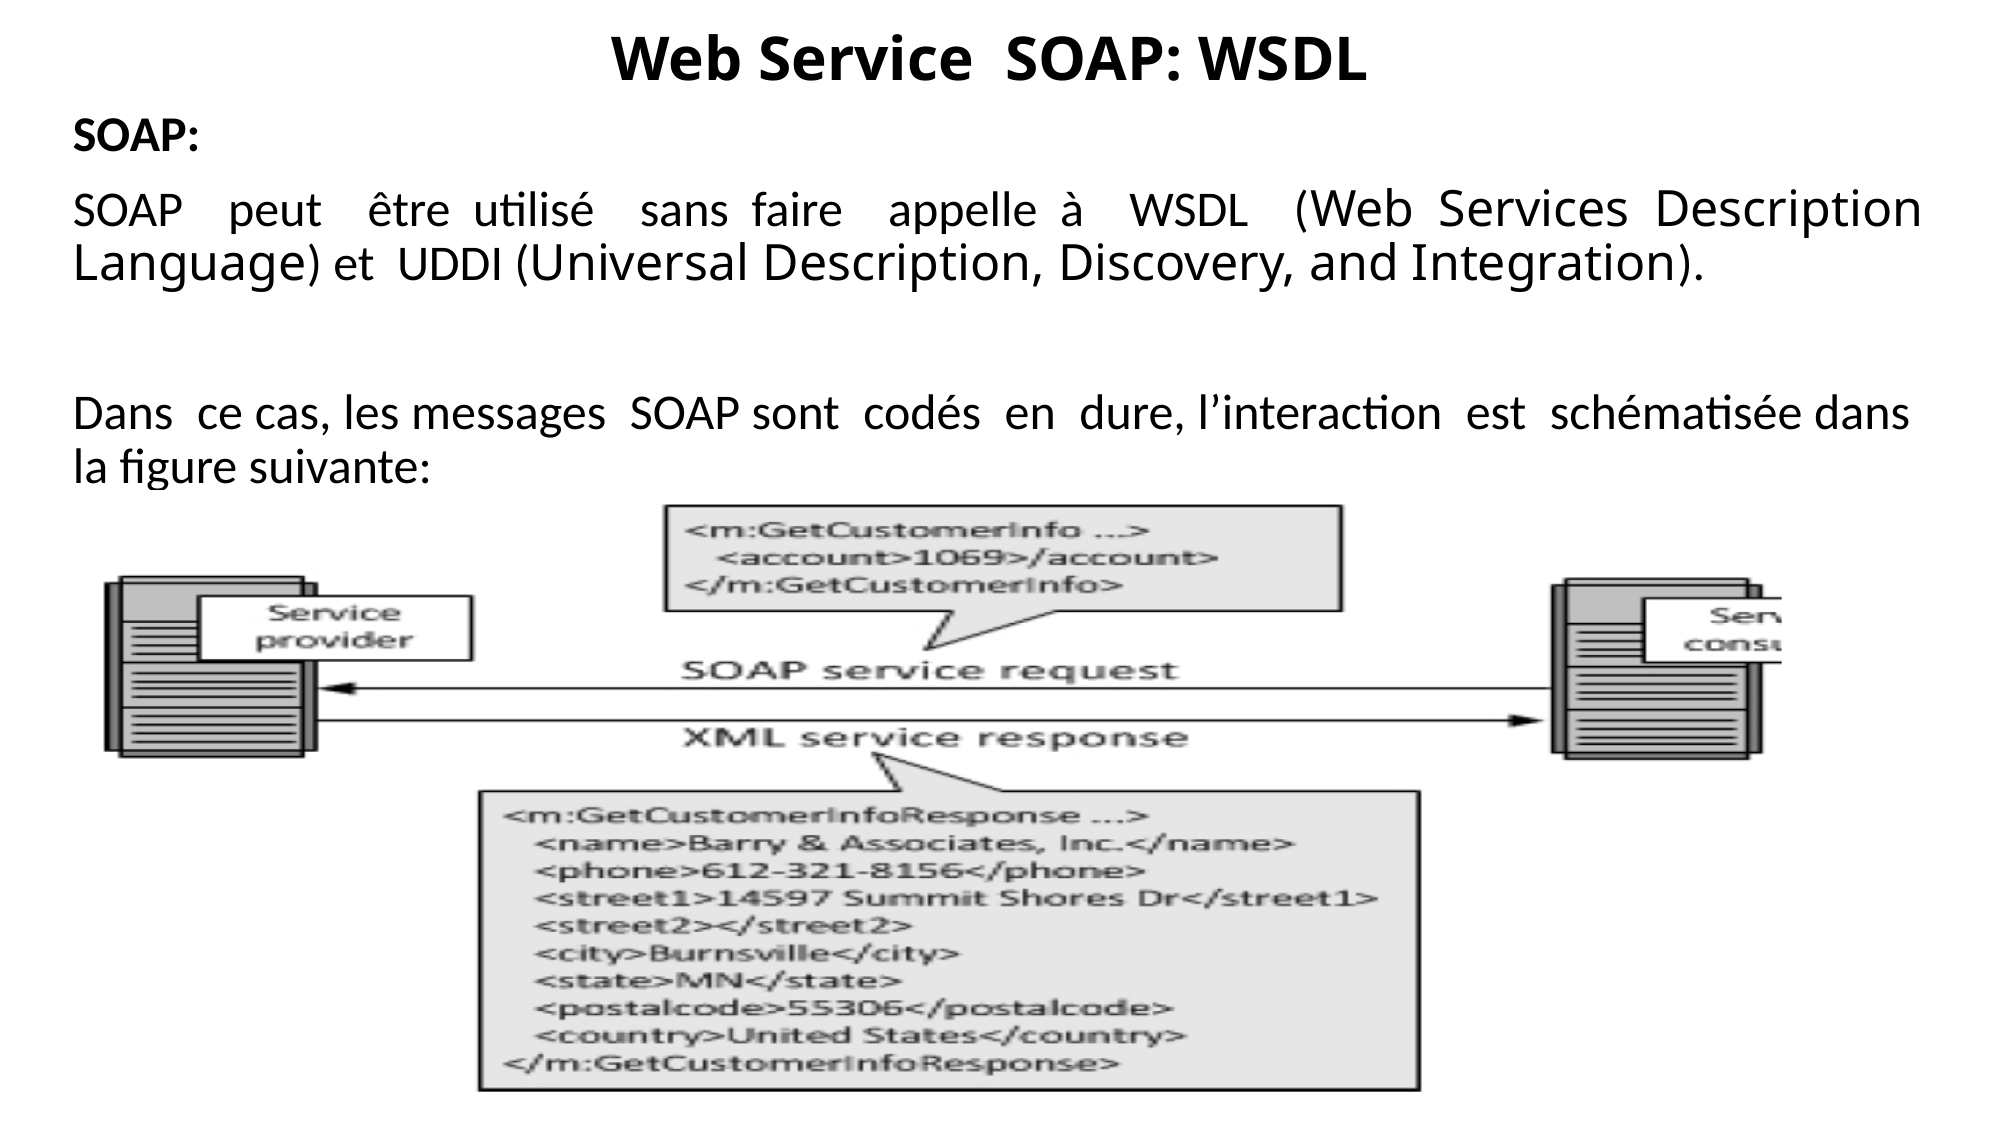

# Web Service SOAP: WSDL
SOAP:
SOAP peut être utilisé sans faire appelle à WSDL (Web Services Description Language) et UDDI (Universal Description, Discovery, and Integration).
Dans ce cas, les messages SOAP sont codés en dure, l’interaction est schématisée dans la figure suivante: